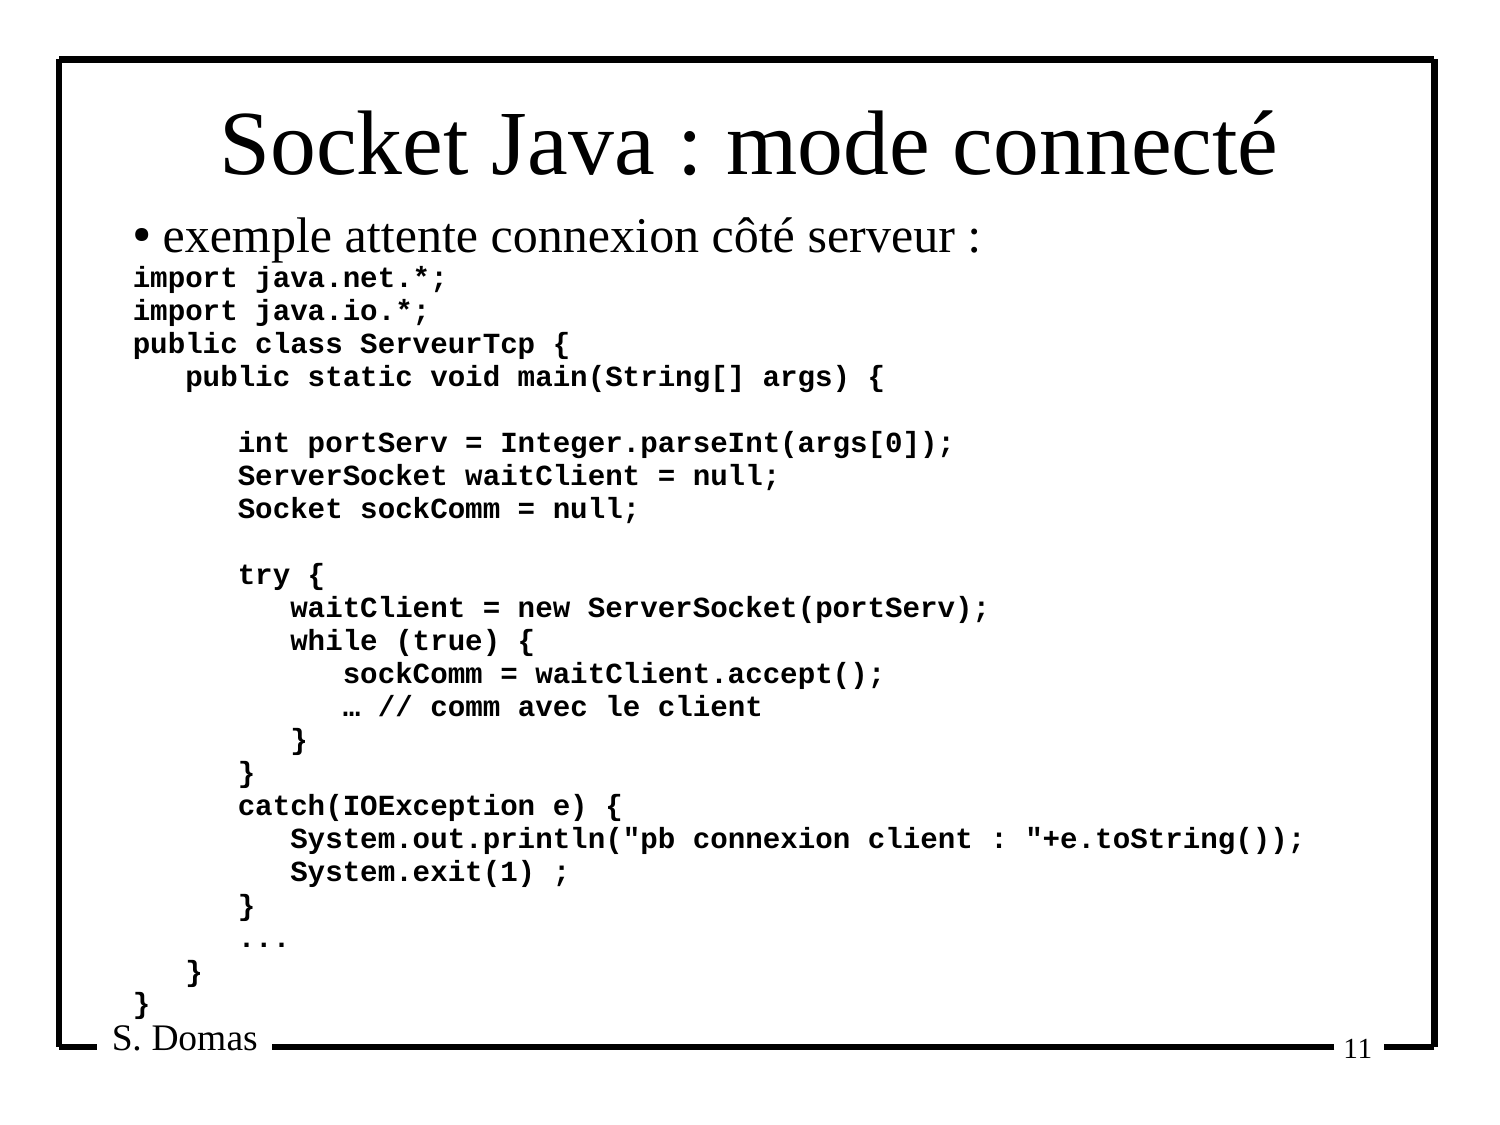

# Socket Java : mode connecté
S. Domas
exemple attente connexion côté serveur :
import java.net.*;
import java.io.*;
public class ServeurTcp {
 public static void main(String[] args) {
 int portServ = Integer.parseInt(args[0]);
 ServerSocket waitClient = null;
 Socket sockComm = null;
 try {
 waitClient = new ServerSocket(portServ);
 while (true) {
 sockComm = waitClient.accept();
 … // comm avec le client
 }
 }
 catch(IOException e) {
 System.out.println("pb connexion client : "+e.toString());
 System.exit(1) ;
 }
 ...
 }
}
11